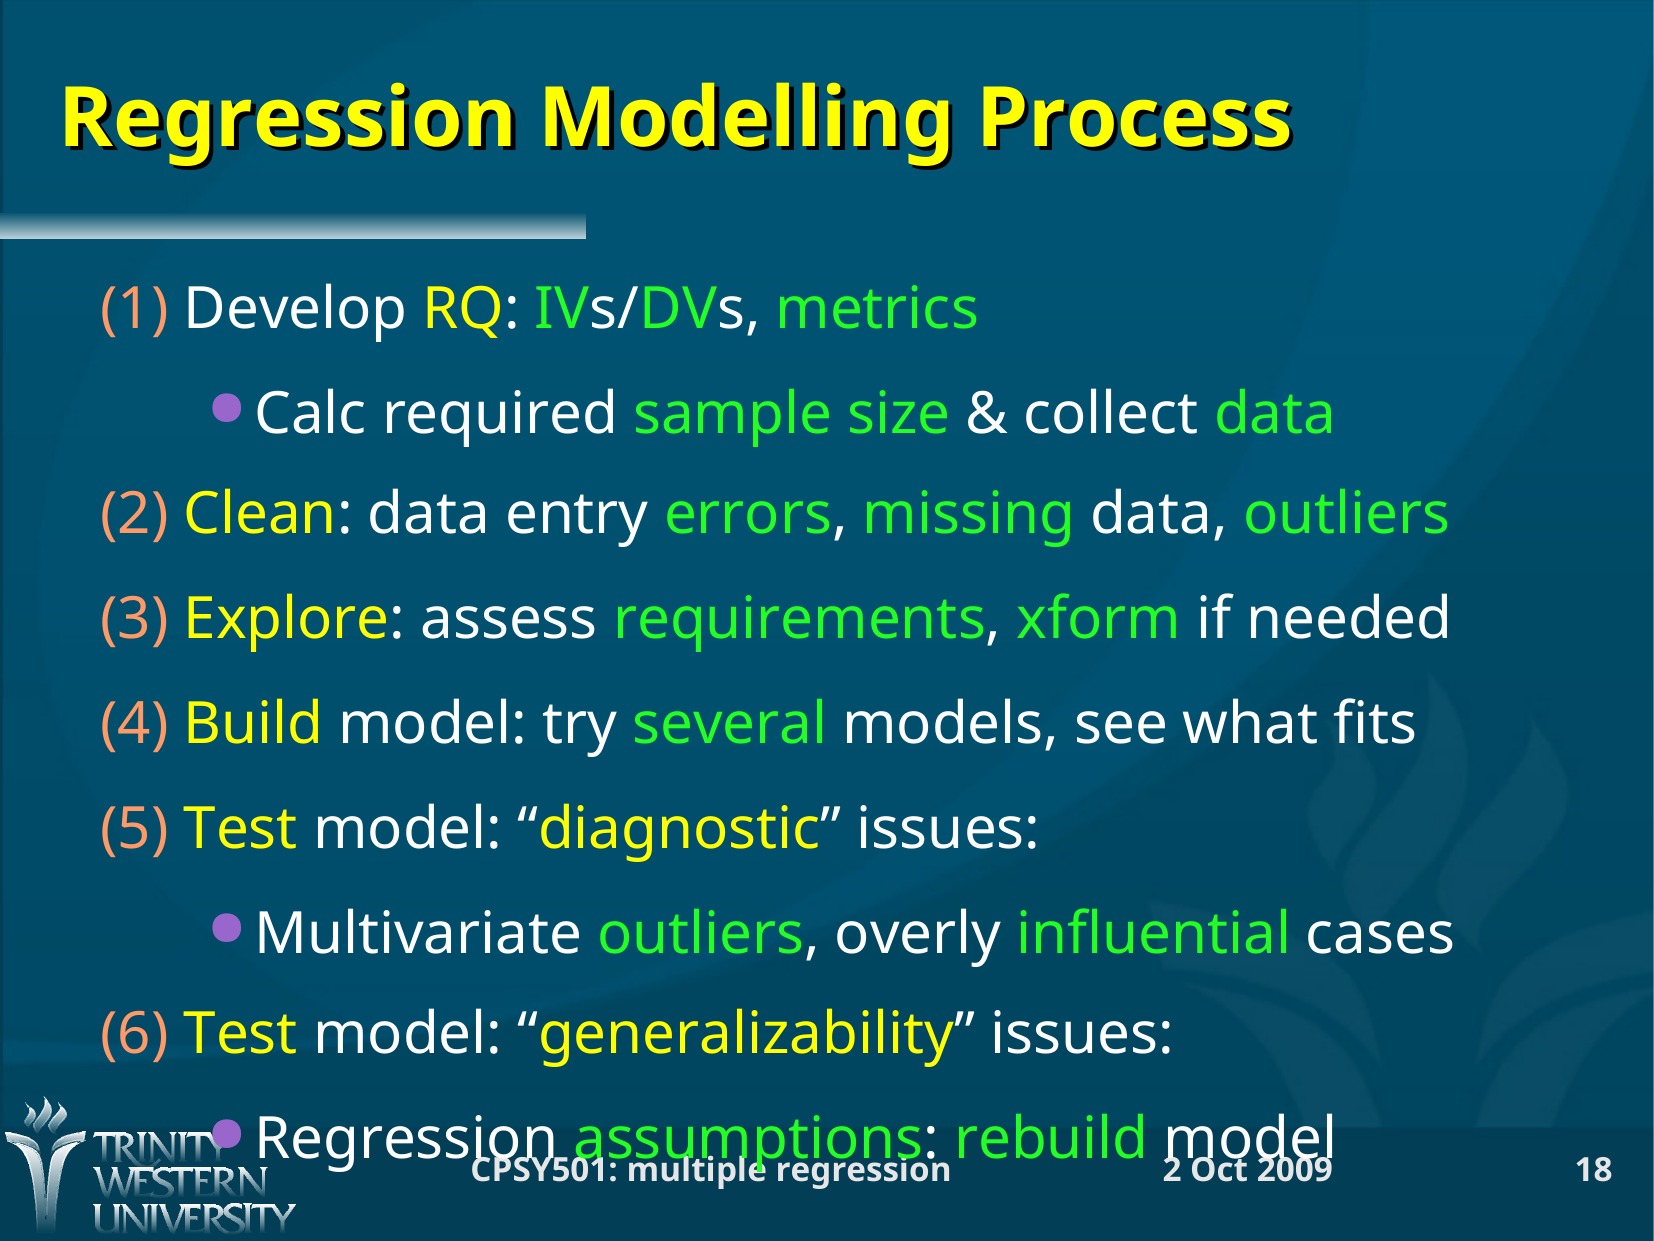

# Regression Modelling Process
Develop RQ: IVs/DVs, metrics
Calc required sample size & collect data
Clean: data entry errors, missing data, outliers
Explore: assess requirements, xform if needed
Build model: try several models, see what fits
Test model: “diagnostic” issues:
Multivariate outliers, overly influential cases
Test model: “generalizability” issues:
Regression assumptions: rebuild model
CPSY501: multiple regression
2 Oct 2009
18